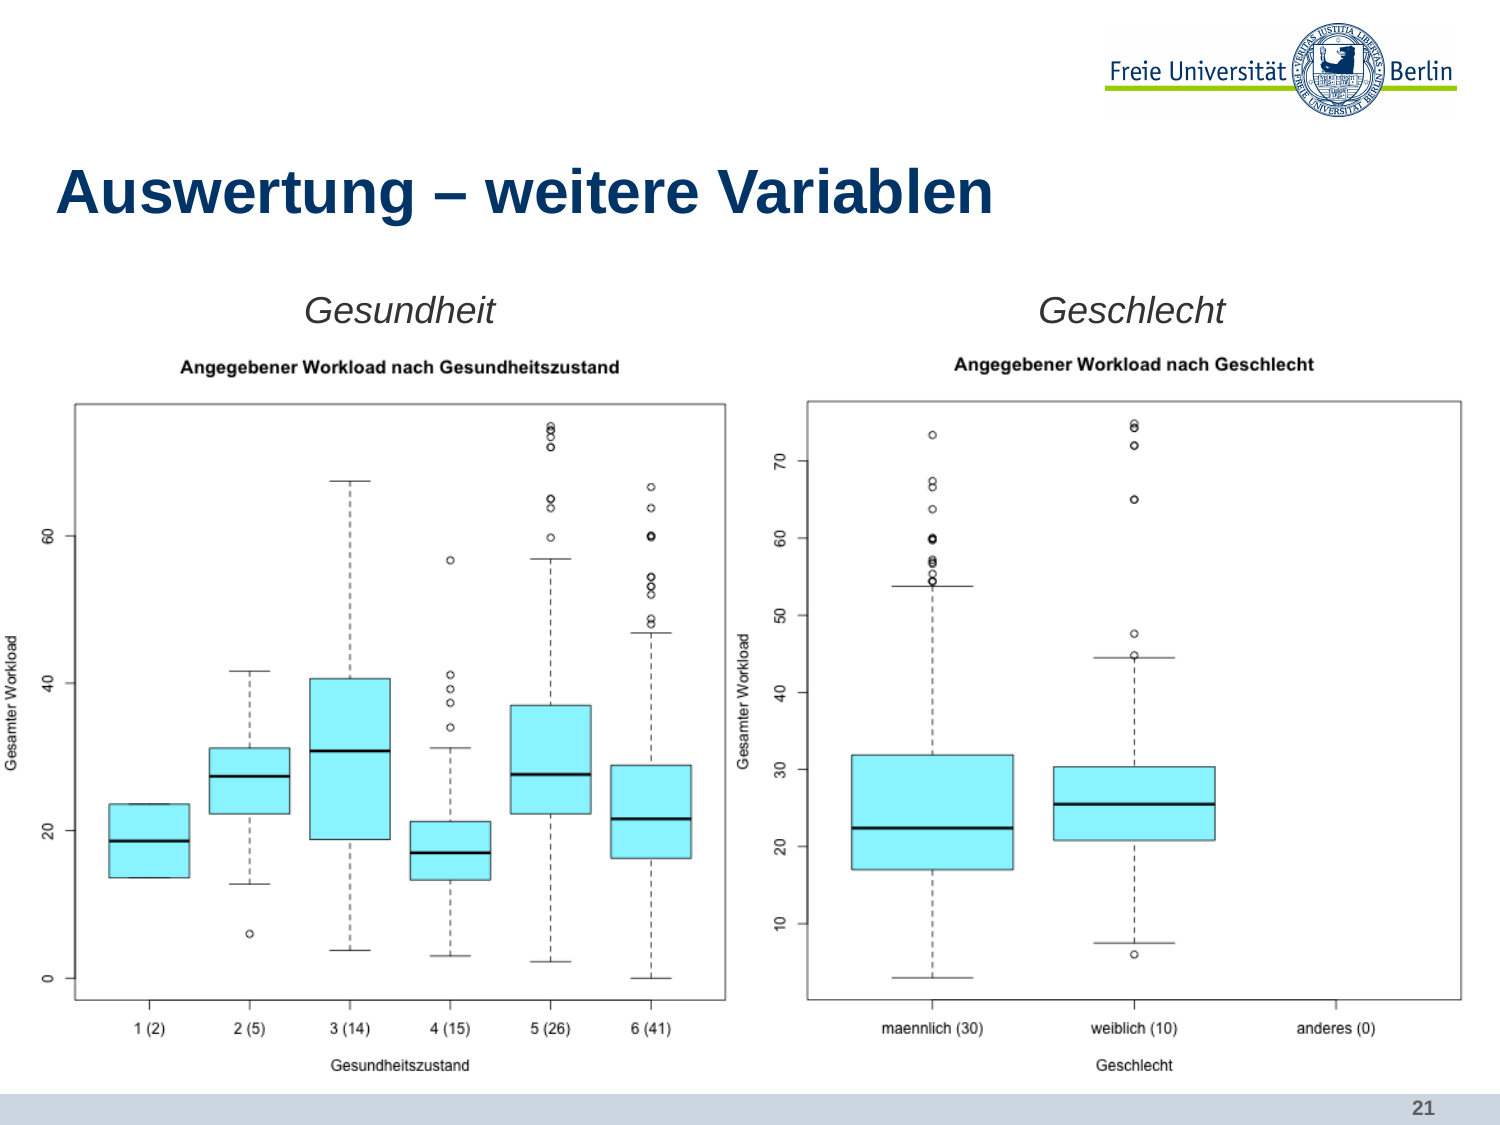

# Auswertung – weitere Variablen
Geschlecht
Gesundheit